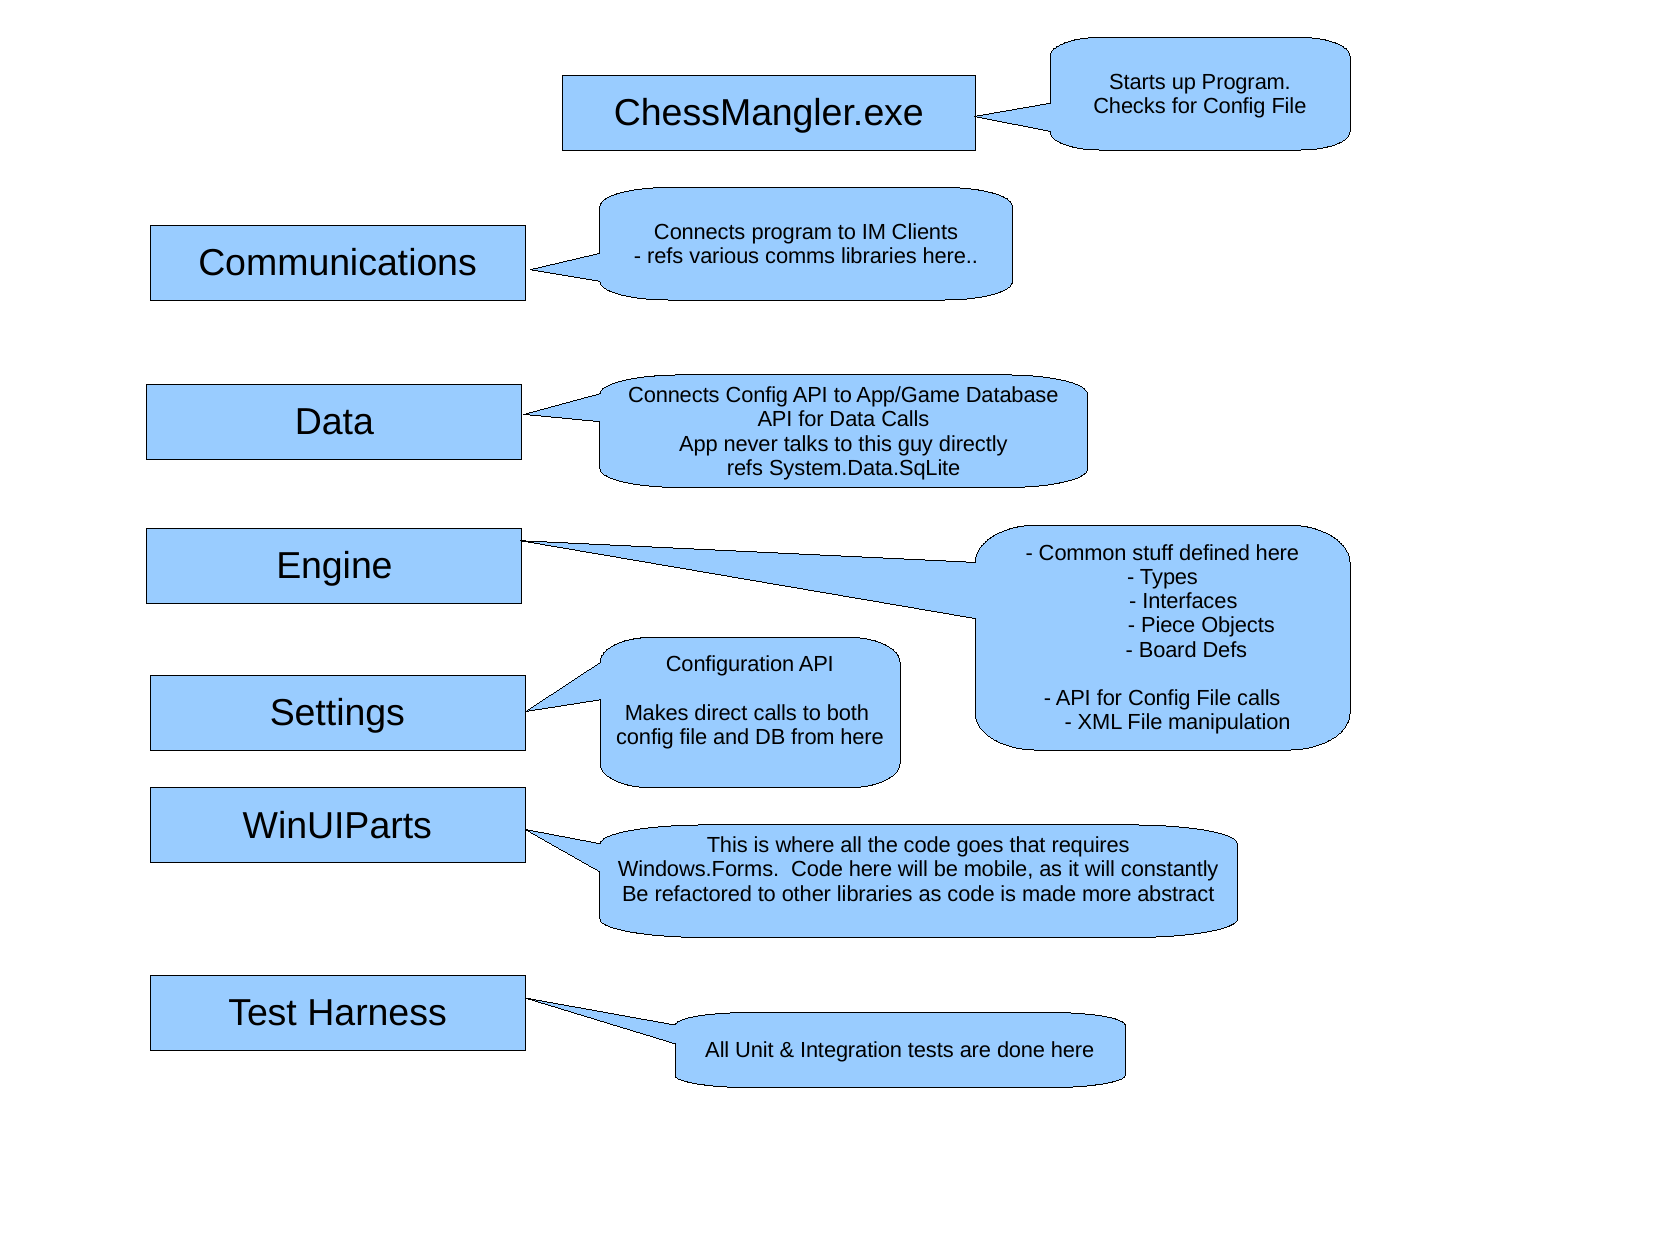

Starts up Program.
Checks for Config File
ChessMangler.exe
Connects program to IM Clients
- refs various comms libraries here..
Communications
Connects Config API to App/Game Database
API for Data Calls
App never talks to this guy directly
refs System.Data.SqLite
Data
- Common stuff defined here
- Types
 - Interfaces
 - Piece Objects
 - Board Defs
- API for Config File calls
 - XML File manipulation
Engine
Configuration API
Makes direct calls to both
config file and DB from here
Settings
WinUIParts
This is where all the code goes that requires
Windows.Forms. Code here will be mobile, as it will constantly
Be refactored to other libraries as code is made more abstract
Test Harness
All Unit & Integration tests are done here